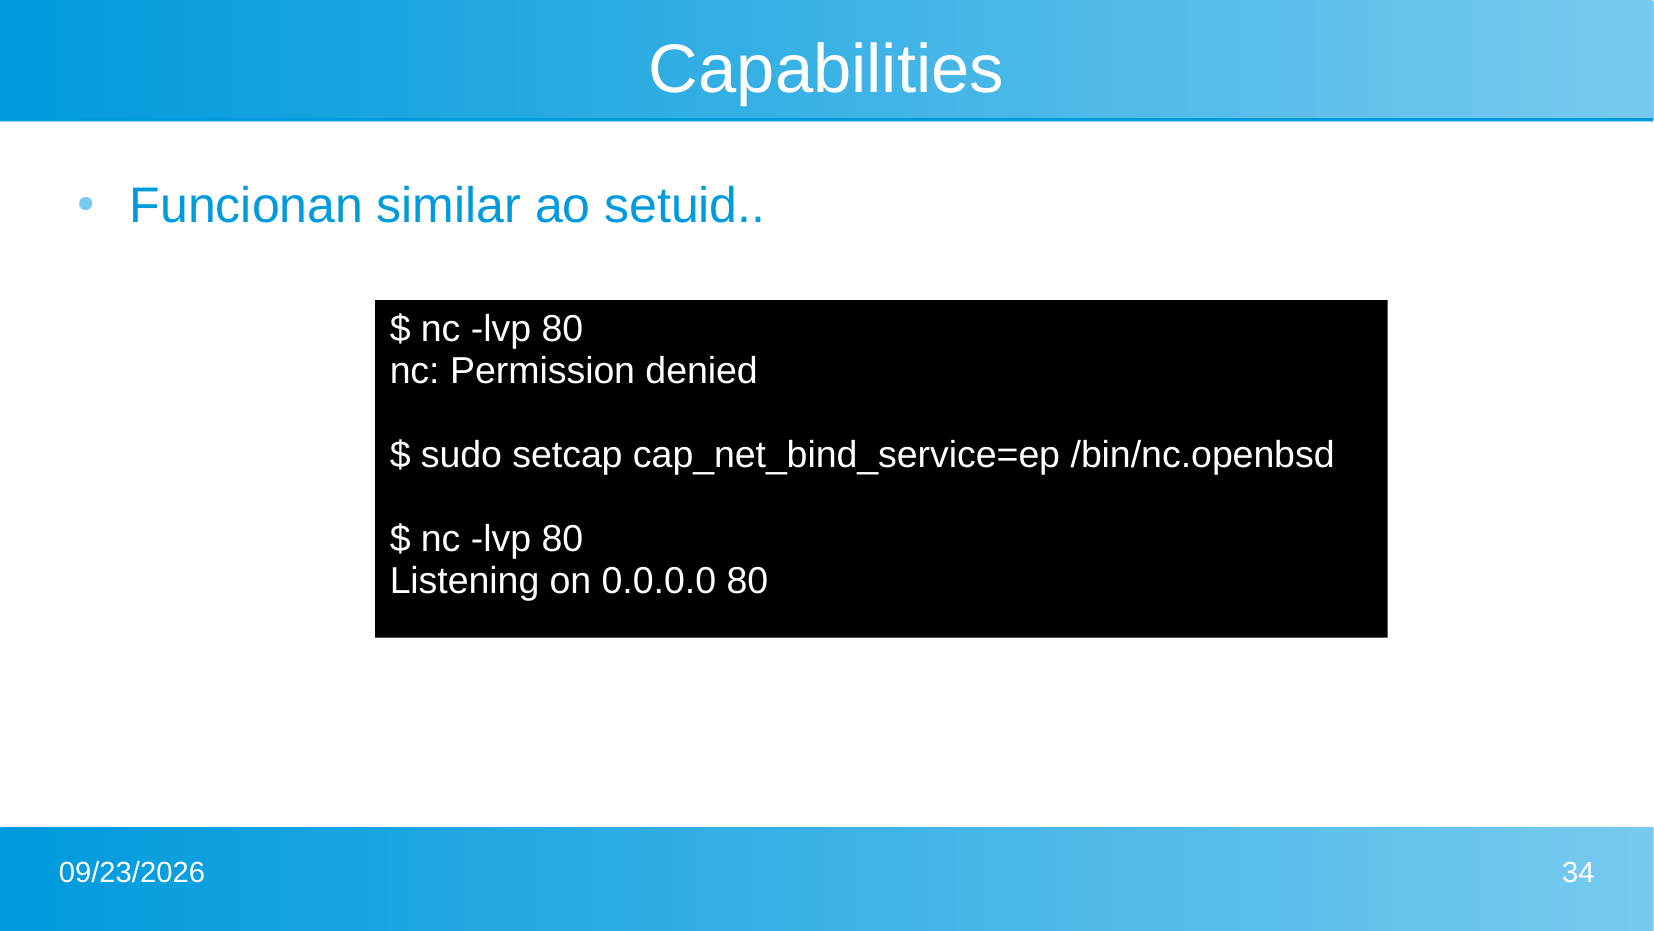

# Capabilities
Funcionan similar ao setuid..
$ nc -lvp 80
nc: Permission denied
$ sudo setcap cap_net_bind_service=ep /bin/nc.openbsd
$ nc -lvp 80
Listening on 0.0.0.0 80
34